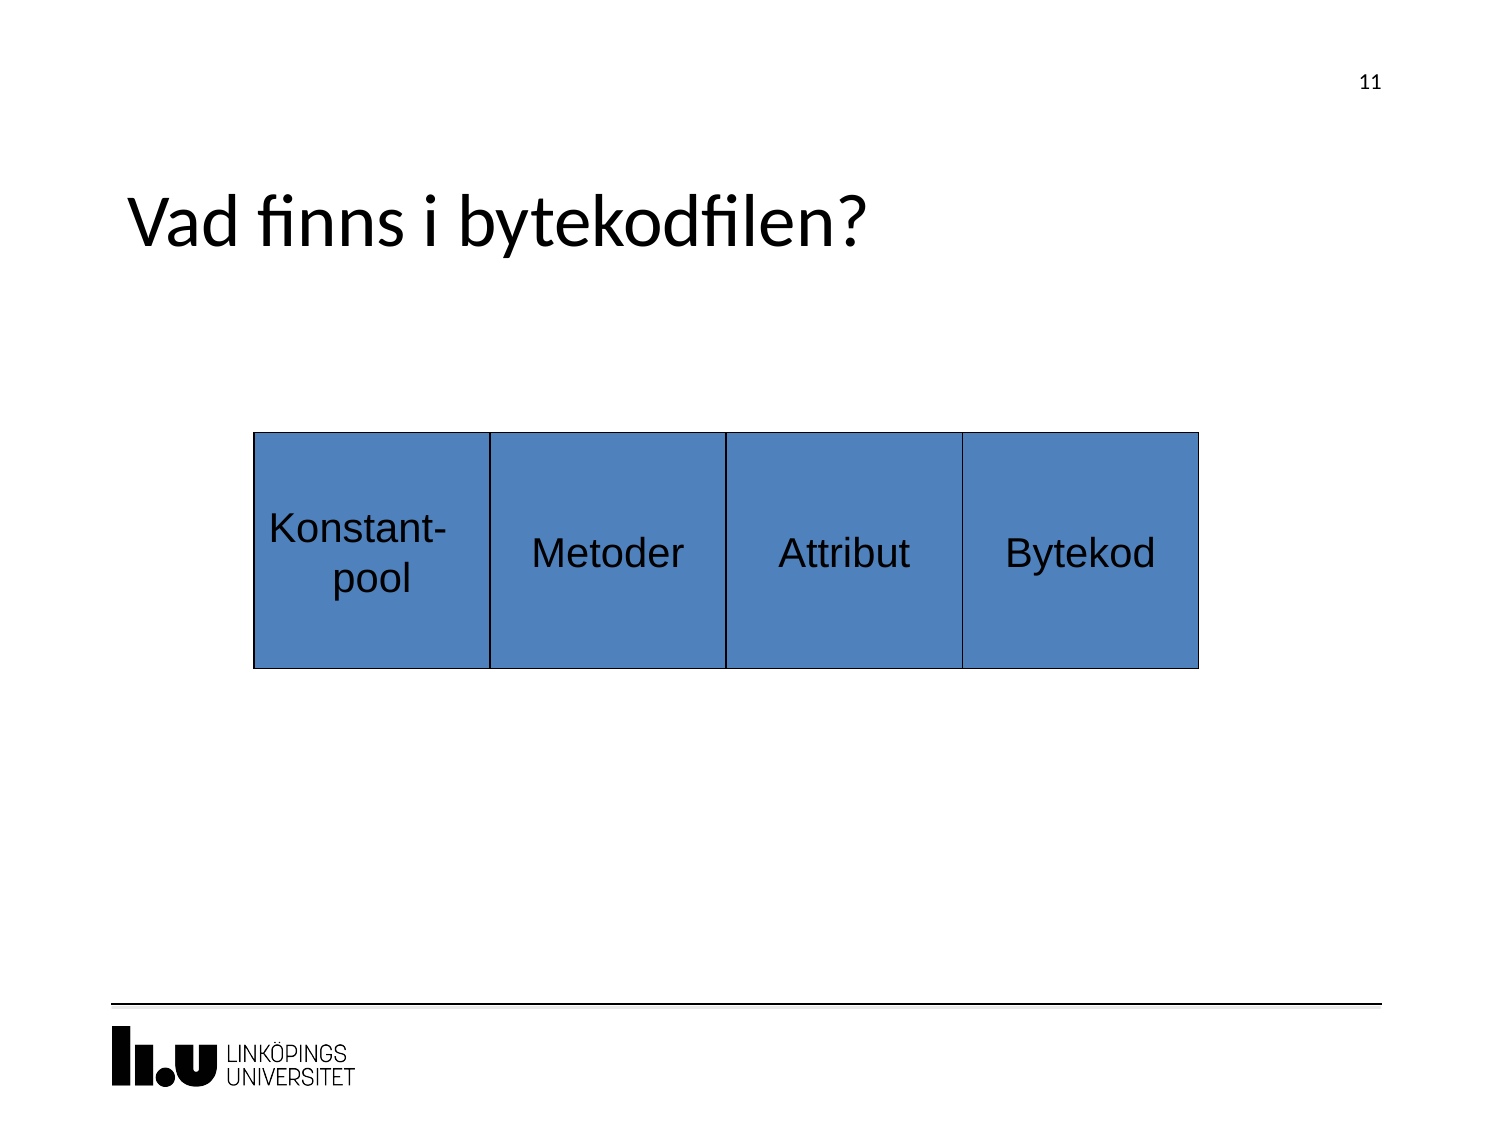

Vad finns i bytekodfilen?
Konstant-
pool
Metoder
Attribut
Bytekod